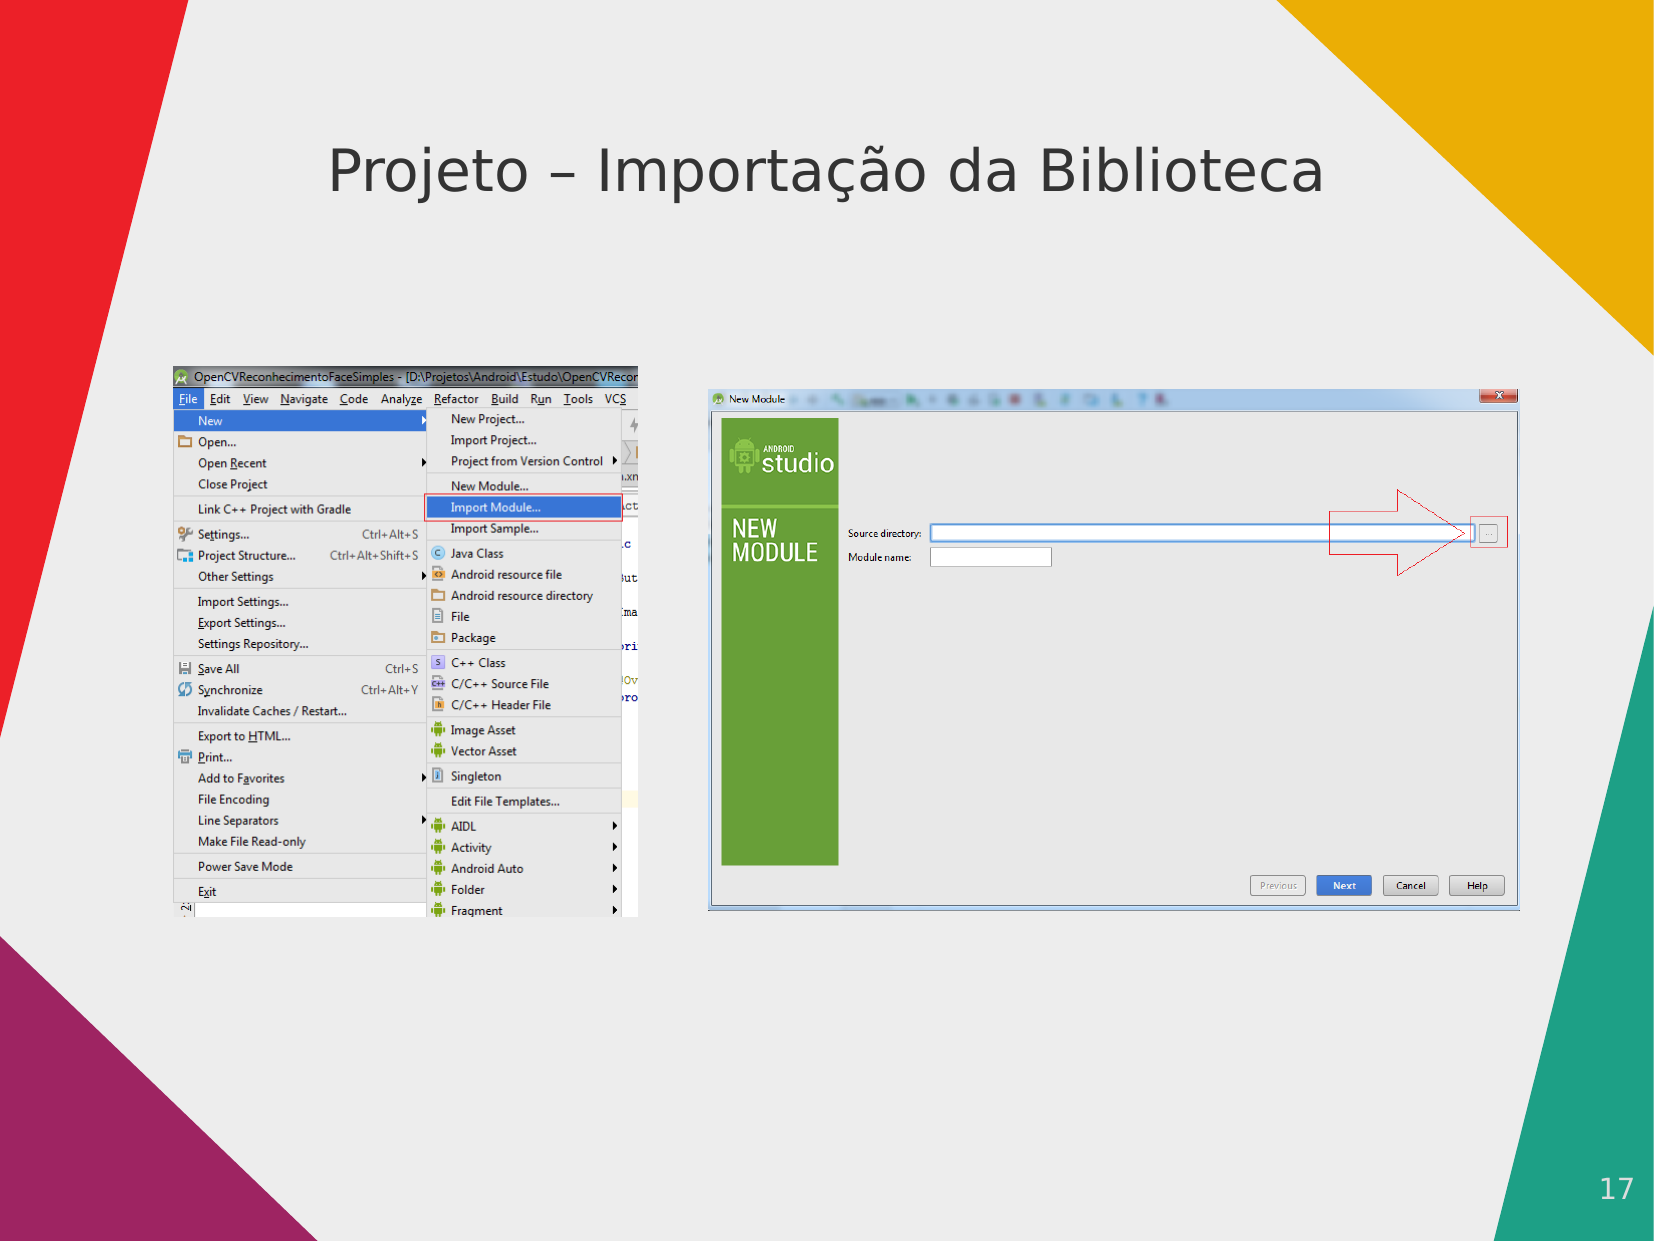

# Projeto – Importação da Biblioteca
17